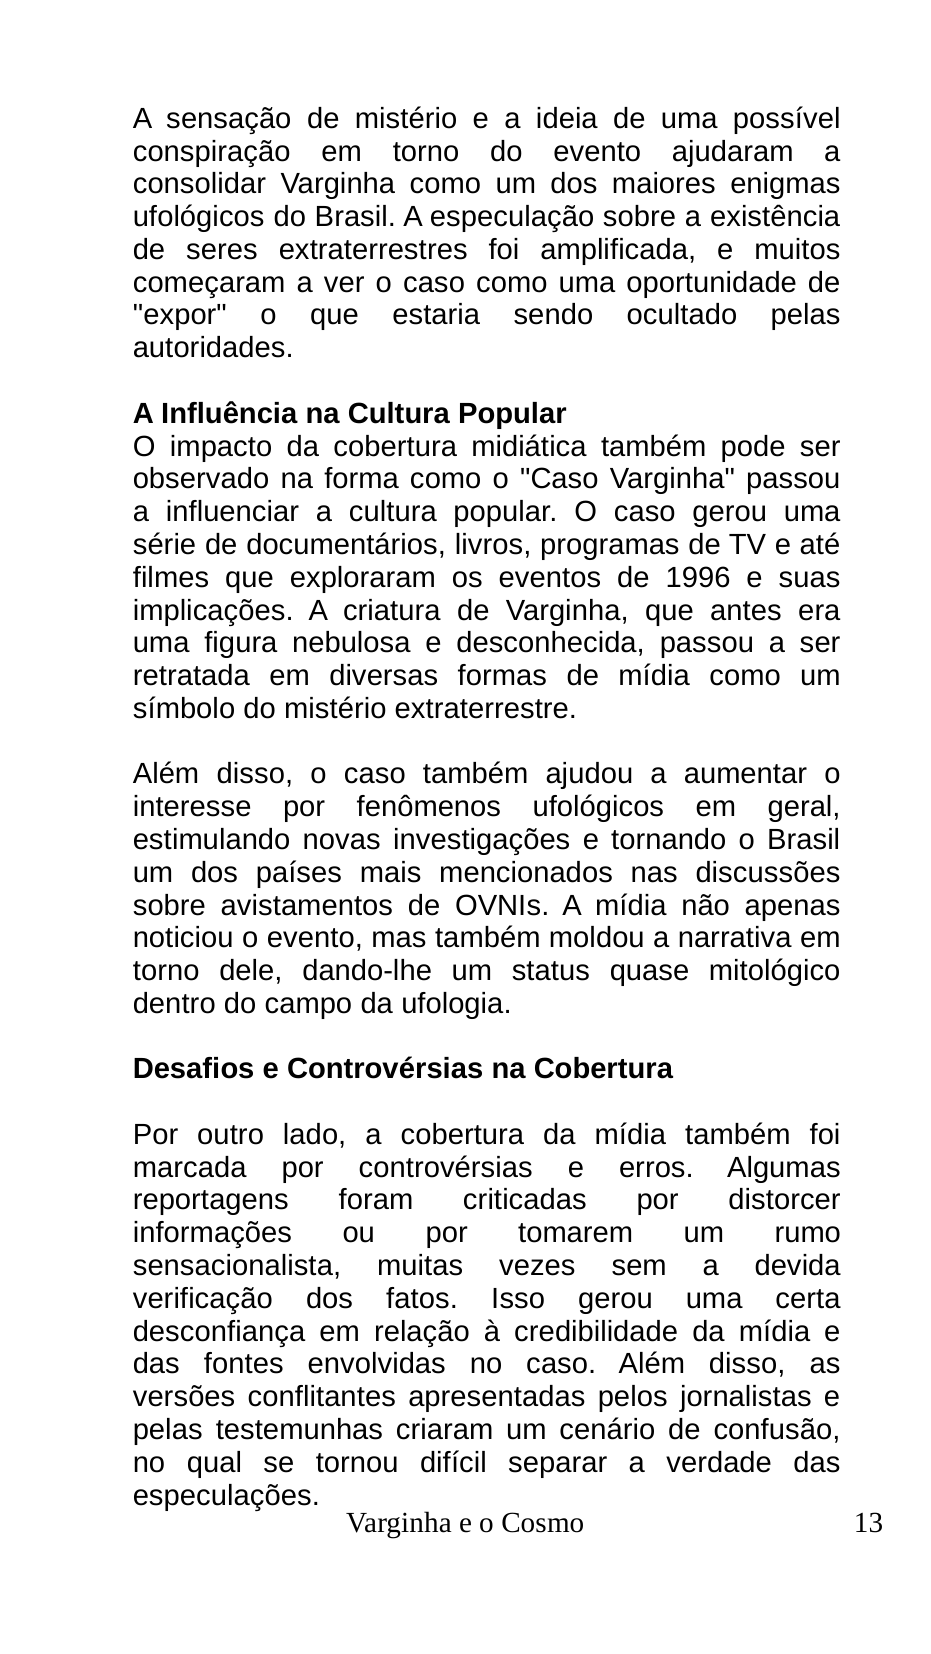

A sensação de mistério e a ideia de uma possível conspiração em torno do evento ajudaram a consolidar Varginha como um dos maiores enigmas ufológicos do Brasil. A especulação sobre a existência de seres extraterrestres foi amplificada, e muitos começaram a ver o caso como uma oportunidade de "expor" o que estaria sendo ocultado pelas autoridades.
A Influência na Cultura Popular
O impacto da cobertura midiática também pode ser observado na forma como o "Caso Varginha" passou a influenciar a cultura popular. O caso gerou uma série de documentários, livros, programas de TV e até filmes que exploraram os eventos de 1996 e suas implicações. A criatura de Varginha, que antes era uma figura nebulosa e desconhecida, passou a ser retratada em diversas formas de mídia como um símbolo do mistério extraterrestre.
Além disso, o caso também ajudou a aumentar o interesse por fenômenos ufológicos em geral, estimulando novas investigações e tornando o Brasil um dos países mais mencionados nas discussões sobre avistamentos de OVNIs. A mídia não apenas noticiou o evento, mas também moldou a narrativa em torno dele, dando-lhe um status quase mitológico dentro do campo da ufologia.
Desafios e Controvérsias na Cobertura
Por outro lado, a cobertura da mídia também foi marcada por controvérsias e erros. Algumas reportagens foram criticadas por distorcer informações ou por tomarem um rumo sensacionalista, muitas vezes sem a devida verificação dos fatos. Isso gerou uma certa desconfiança em relação à credibilidade da mídia e das fontes envolvidas no caso. Além disso, as versões conflitantes apresentadas pelos jornalistas e pelas testemunhas criaram um cenário de confusão, no qual se tornou difícil separar a verdade das especulações.
Varginha e o Cosmo
13